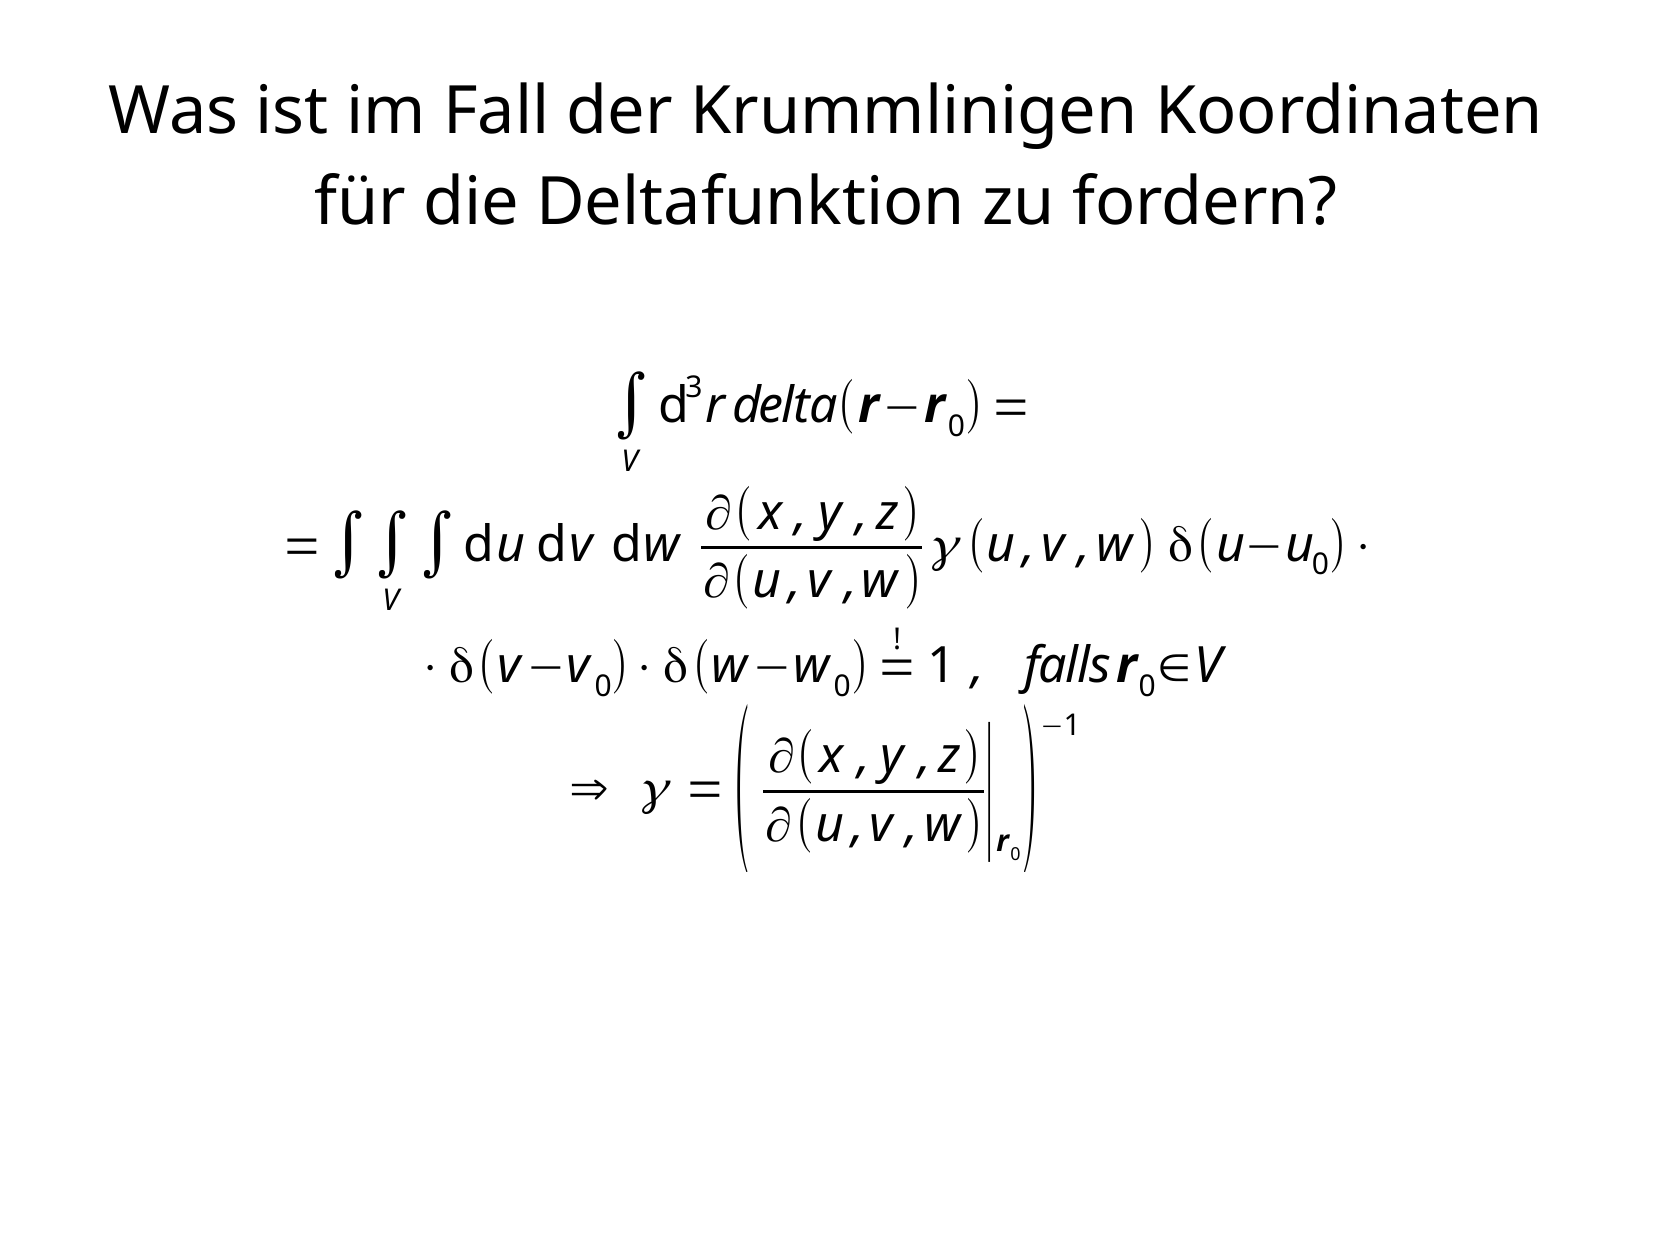

# Was ist im Fall der Krummlinigen Koordinaten für die Deltafunktion zu fordern?